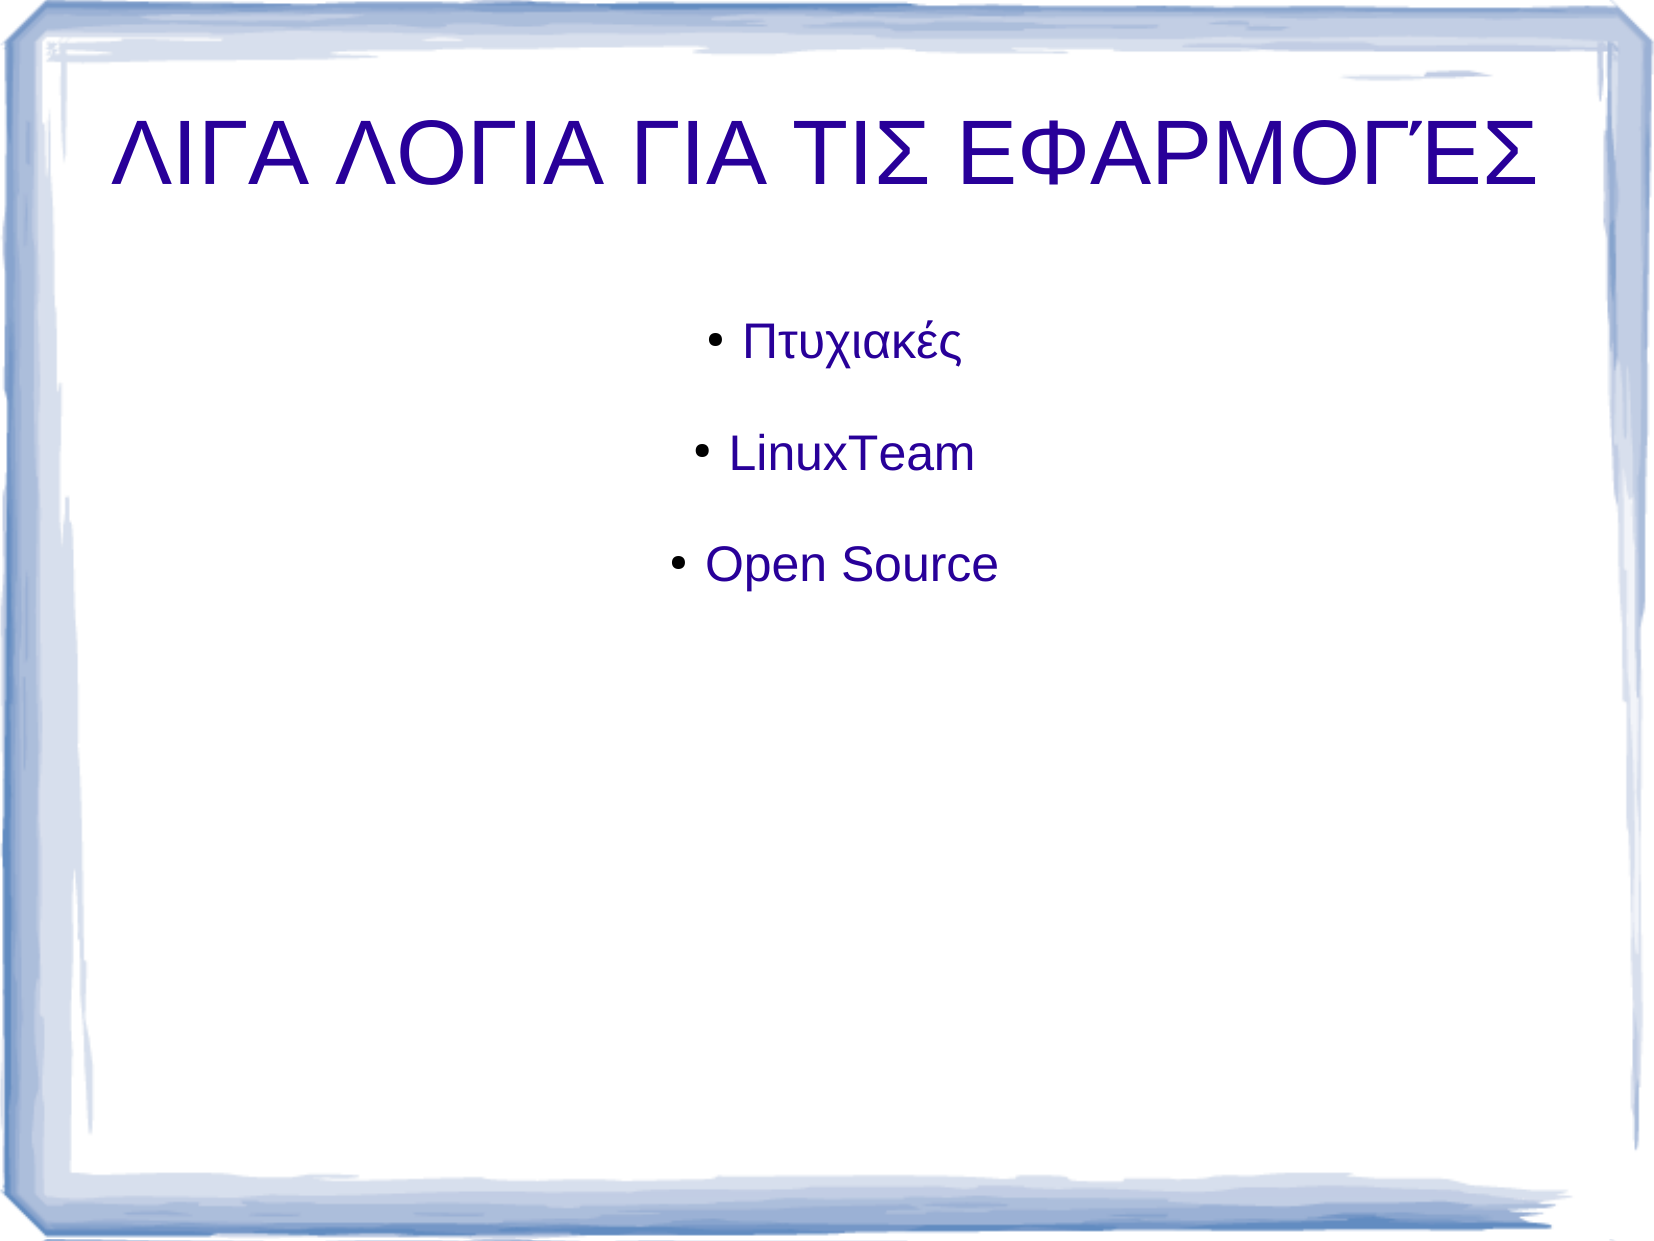

# ΛΙΓΑ ΛΟΓΙΑ ΓΙΑ ΤΙΣ ΕΦΑΡΜΟΓΈΣ
Πτυχιακές
LinuxΤeam
Open Source